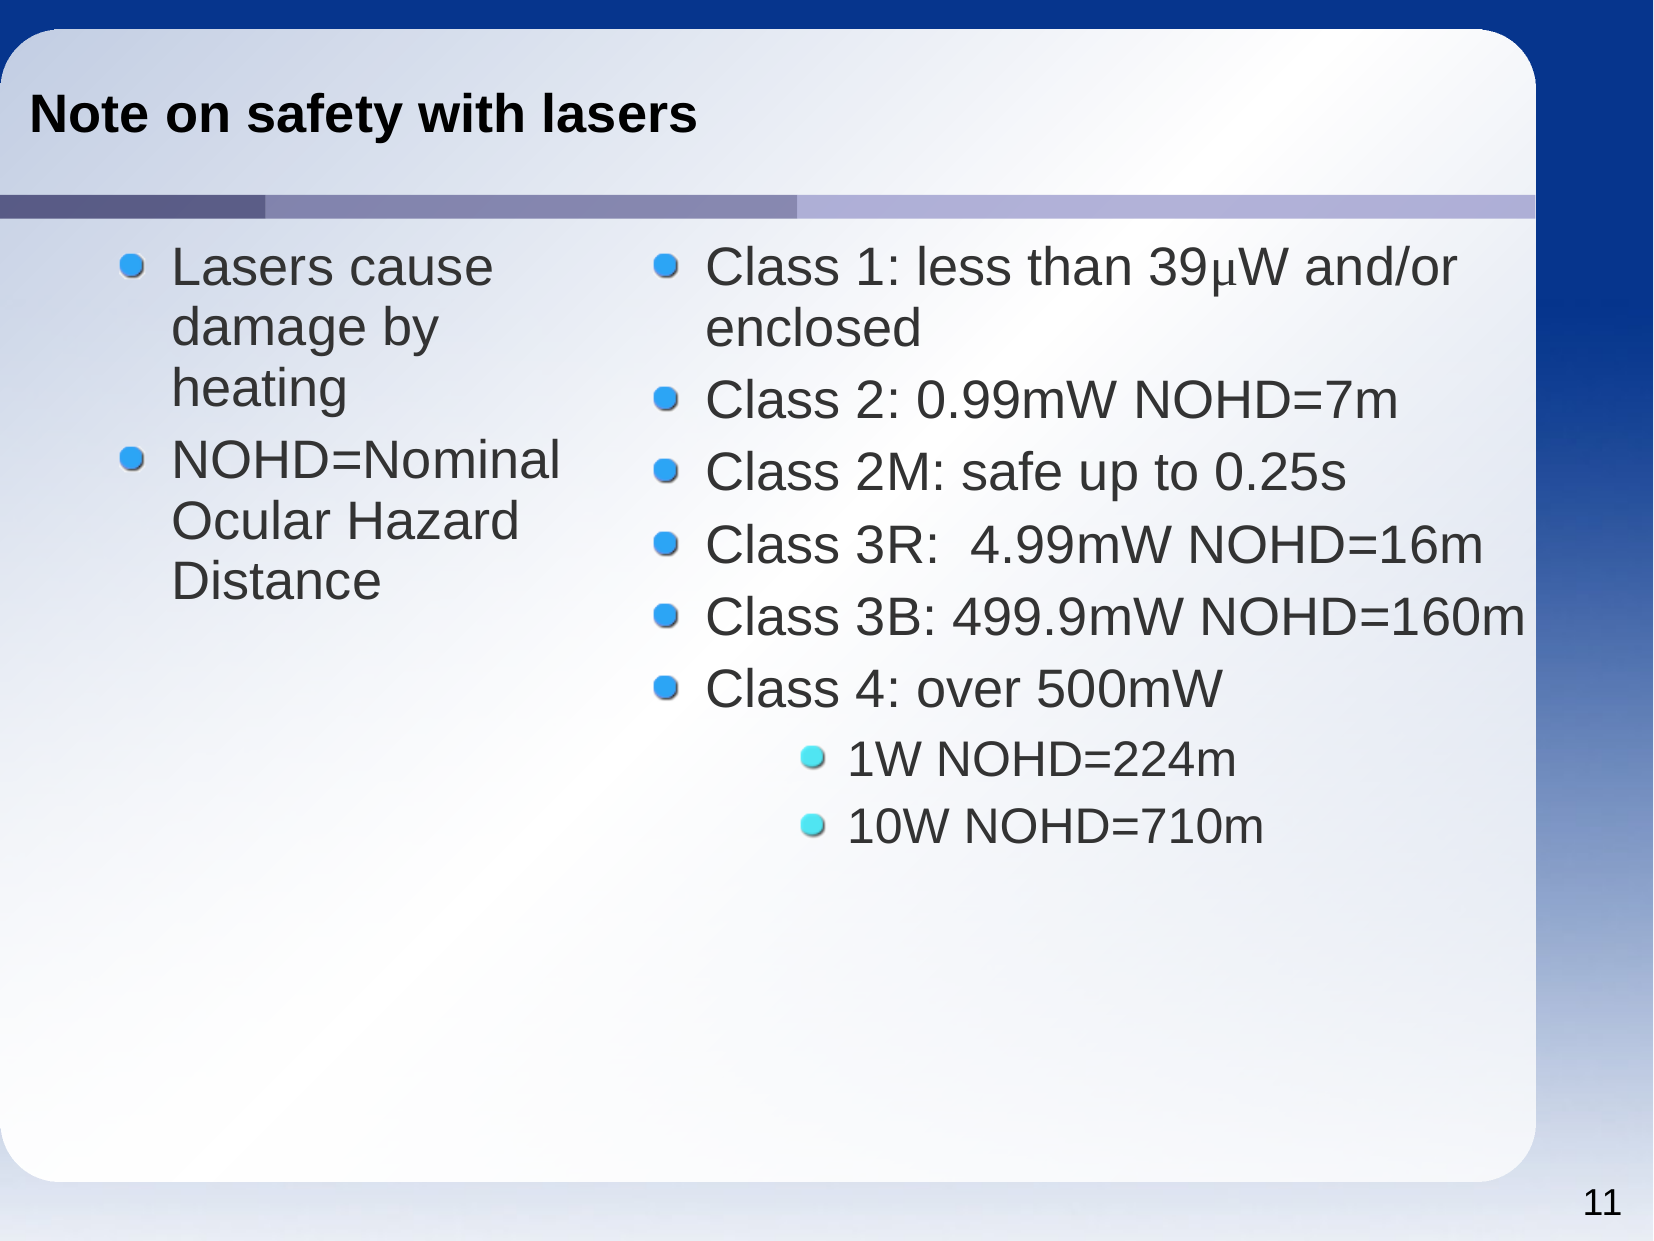

# Note on safety with lasers
Lasers cause damage by heating
NOHD=Nominal Ocular Hazard Distance
Class 1: less than 39μW and/or enclosed
Class 2: 0.99mW NOHD=7m
Class 2M: safe up to 0.25s
Class 3R: 4.99mW NOHD=16m
Class 3B: 499.9mW NOHD=160m
Class 4: over 500mW
1W NOHD=224m
10W NOHD=710m
11